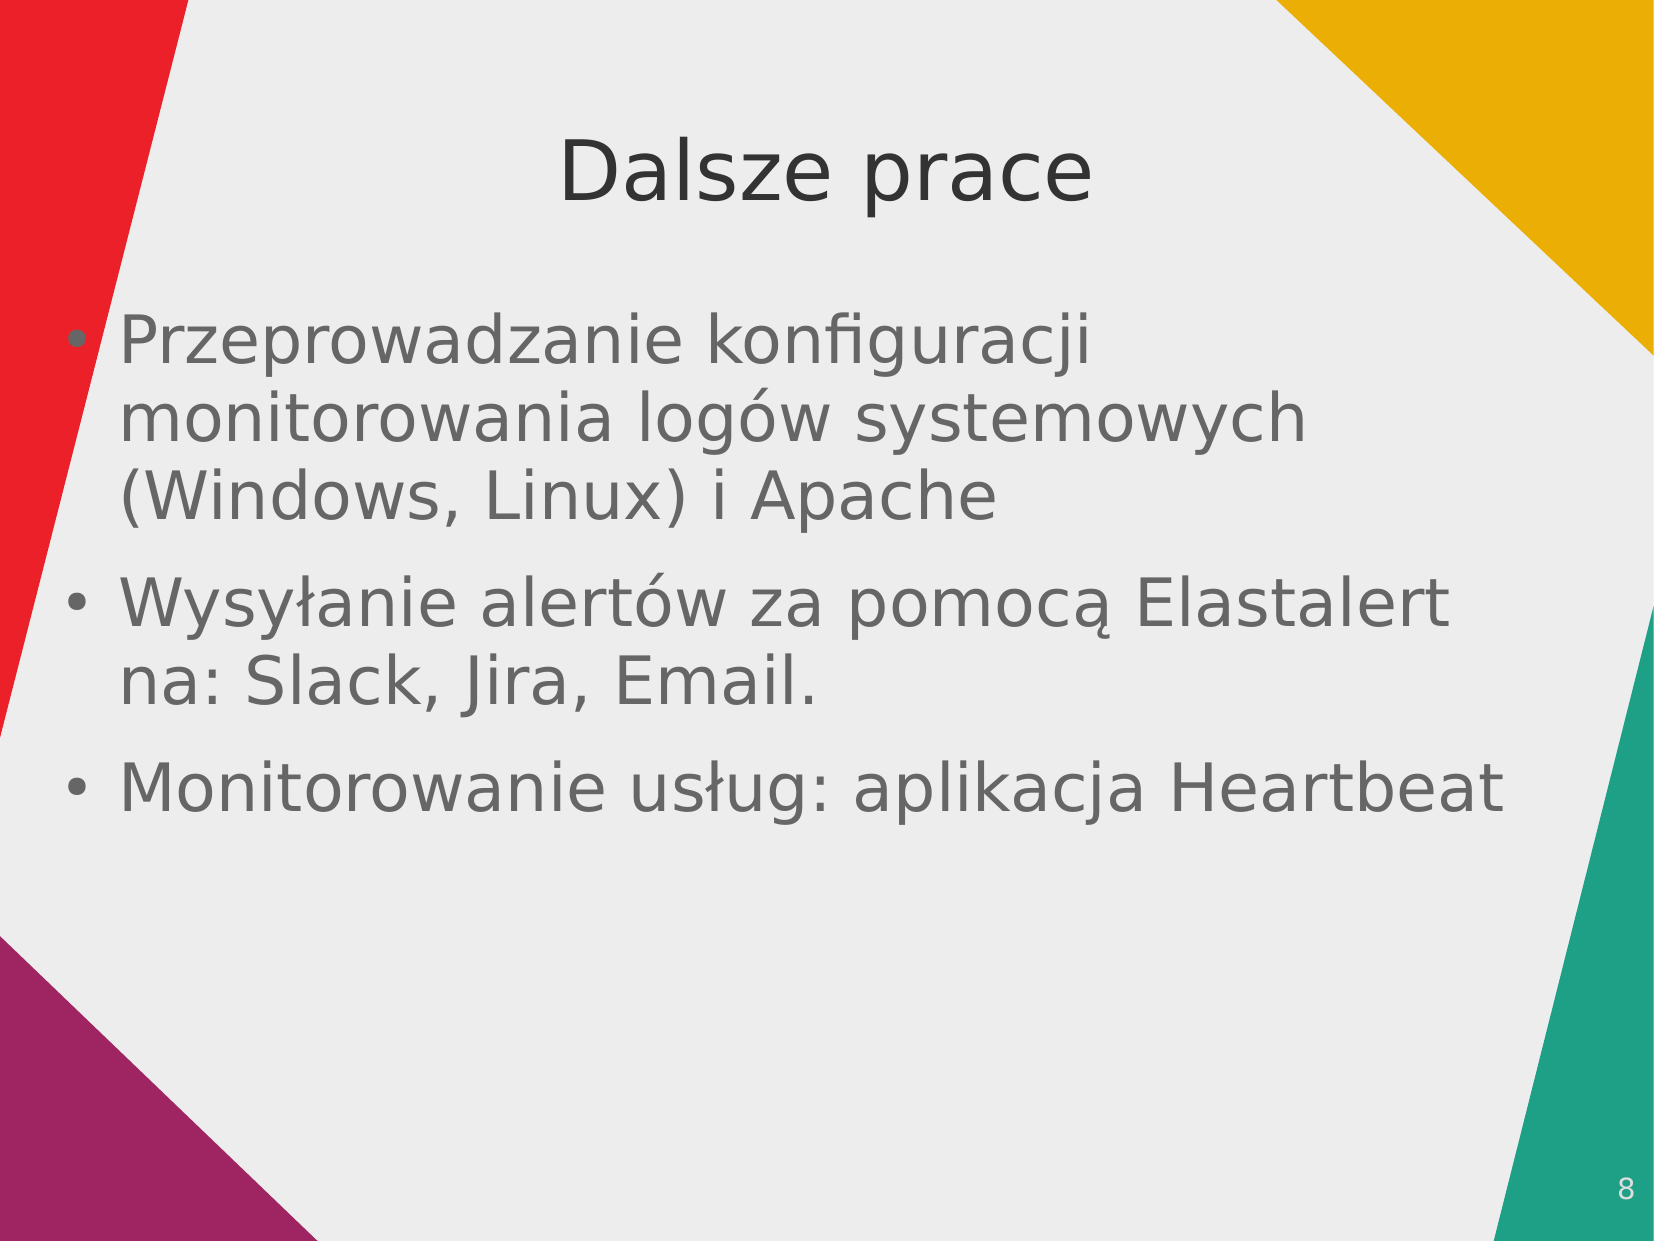

# Dalsze prace
Przeprowadzanie konfiguracji monitorowania logów systemowych (Windows, Linux) i Apache
Wysyłanie alertów za pomocą Elastalert na: Slack, Jira, Email.
Monitorowanie usług: aplikacja Heartbeat
8